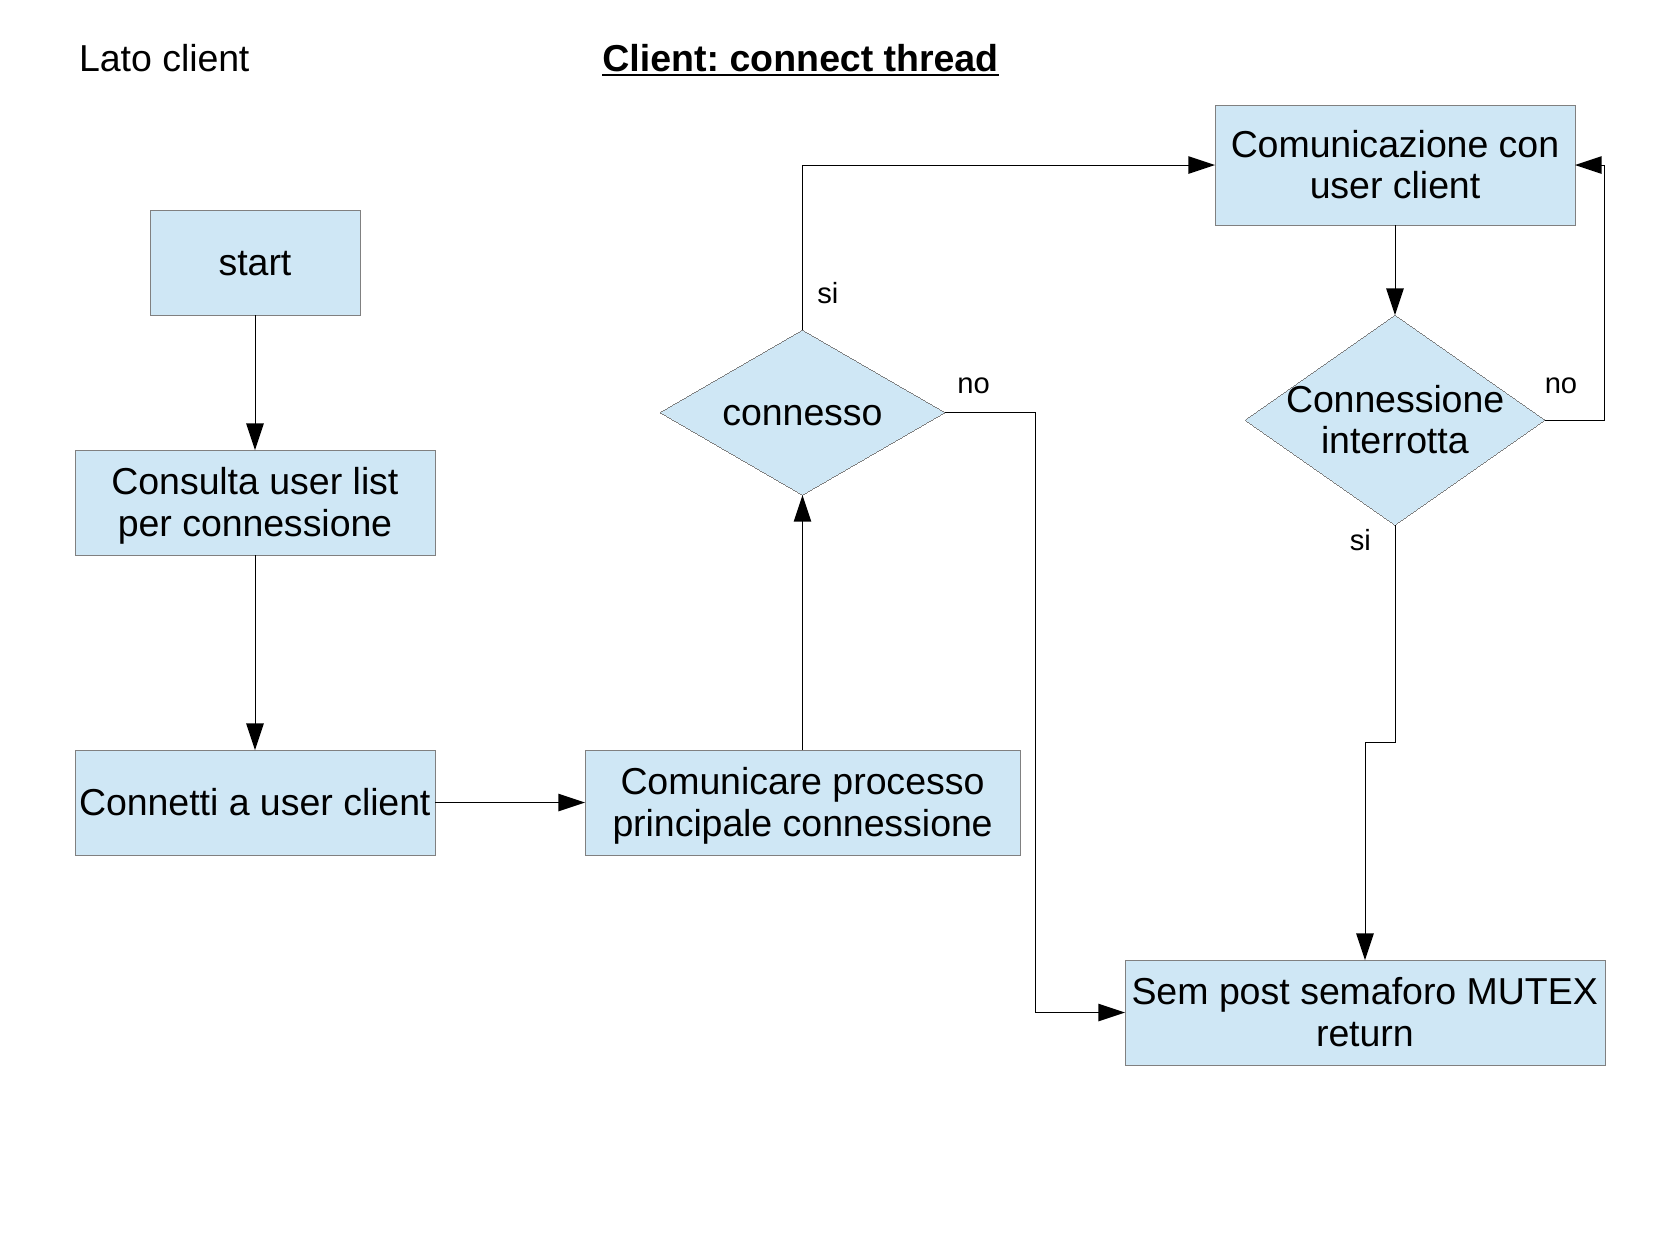

Client: connect thread
Lato client
Comunicazione con
user client
start
si
Connessione
interrotta
connesso
no
no
Consulta user list
per connessione
si
Connetti a user client
Comunicare processo
principale connessione
Sem post semaforo MUTEX
return